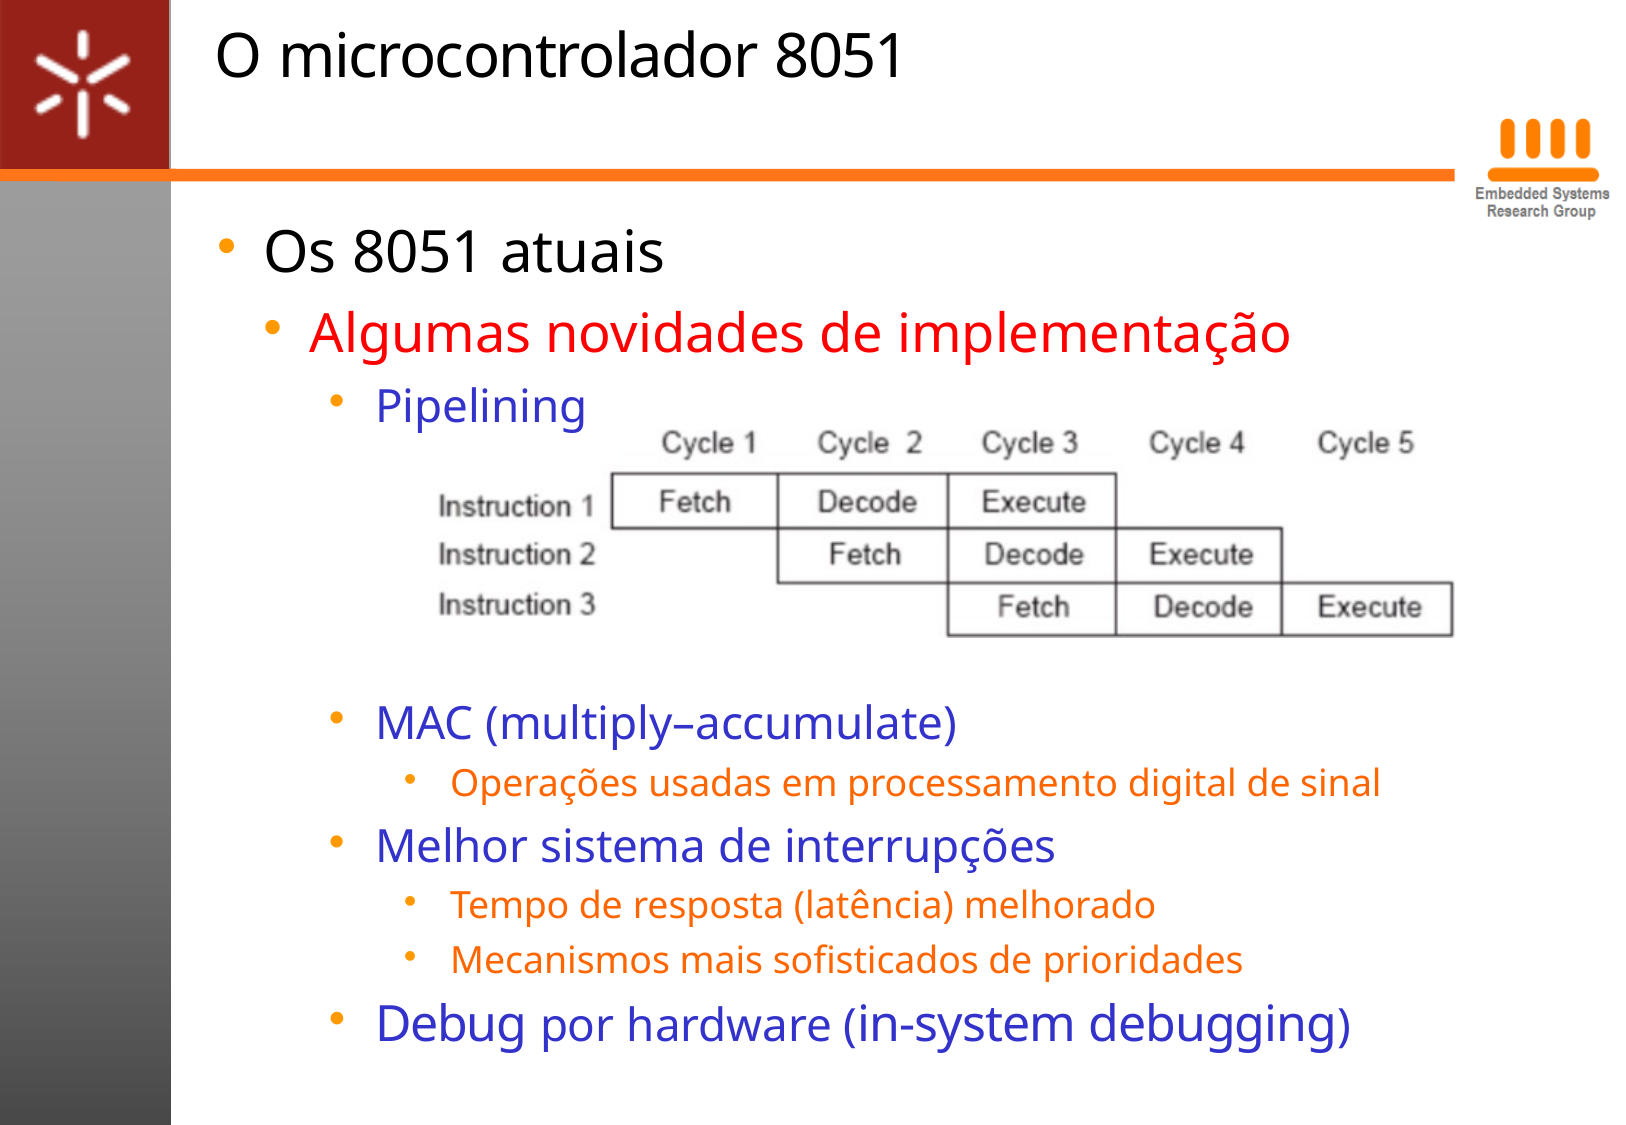

# O microcontrolador 8051
Os 8051 atuais
Algumas novidades de implementação
Pipelining
MAC (multiply–accumulate)
Operações usadas em processamento digital de sinal
Melhor sistema de interrupções
Tempo de resposta (latência) melhorado
Mecanismos mais sofisticados de prioridades
Debug por hardware (in-system debugging)